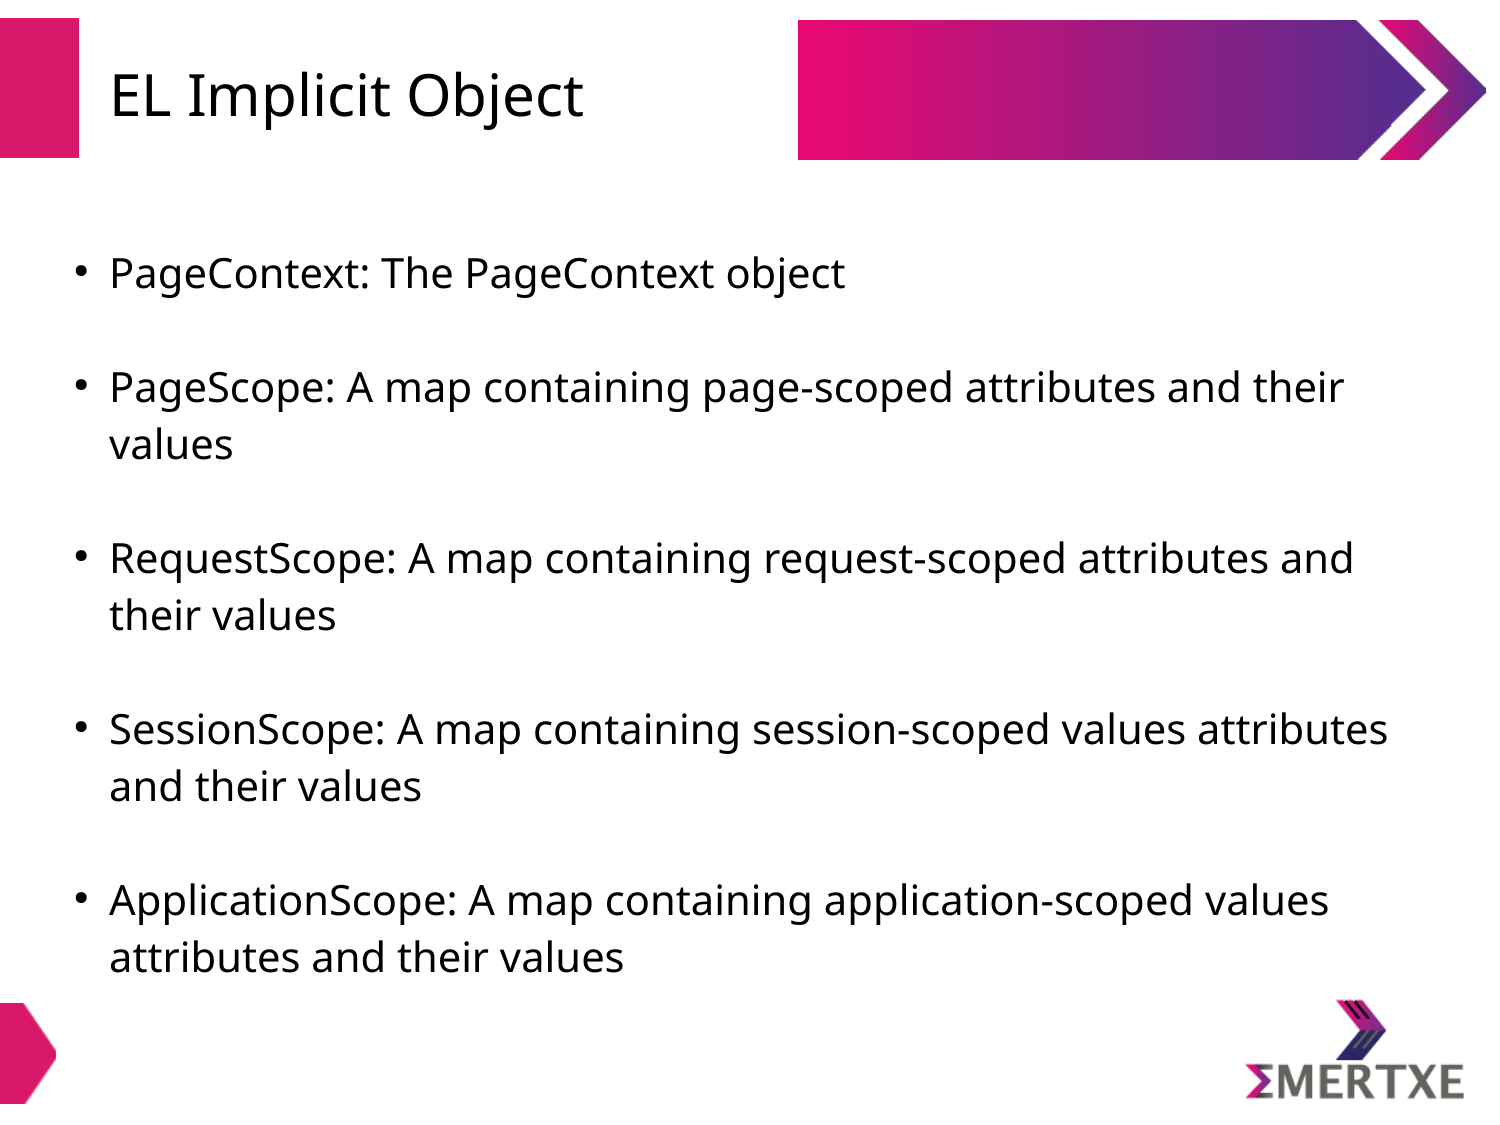

EL Implicit Object
PageContext: The PageContext object
PageScope: A map containing page-scoped attributes and their values
RequestScope: A map containing request-scoped attributes and their values
SessionScope: A map containing session-scoped values attributes and their values
ApplicationScope: A map containing application-scoped values attributes and their values